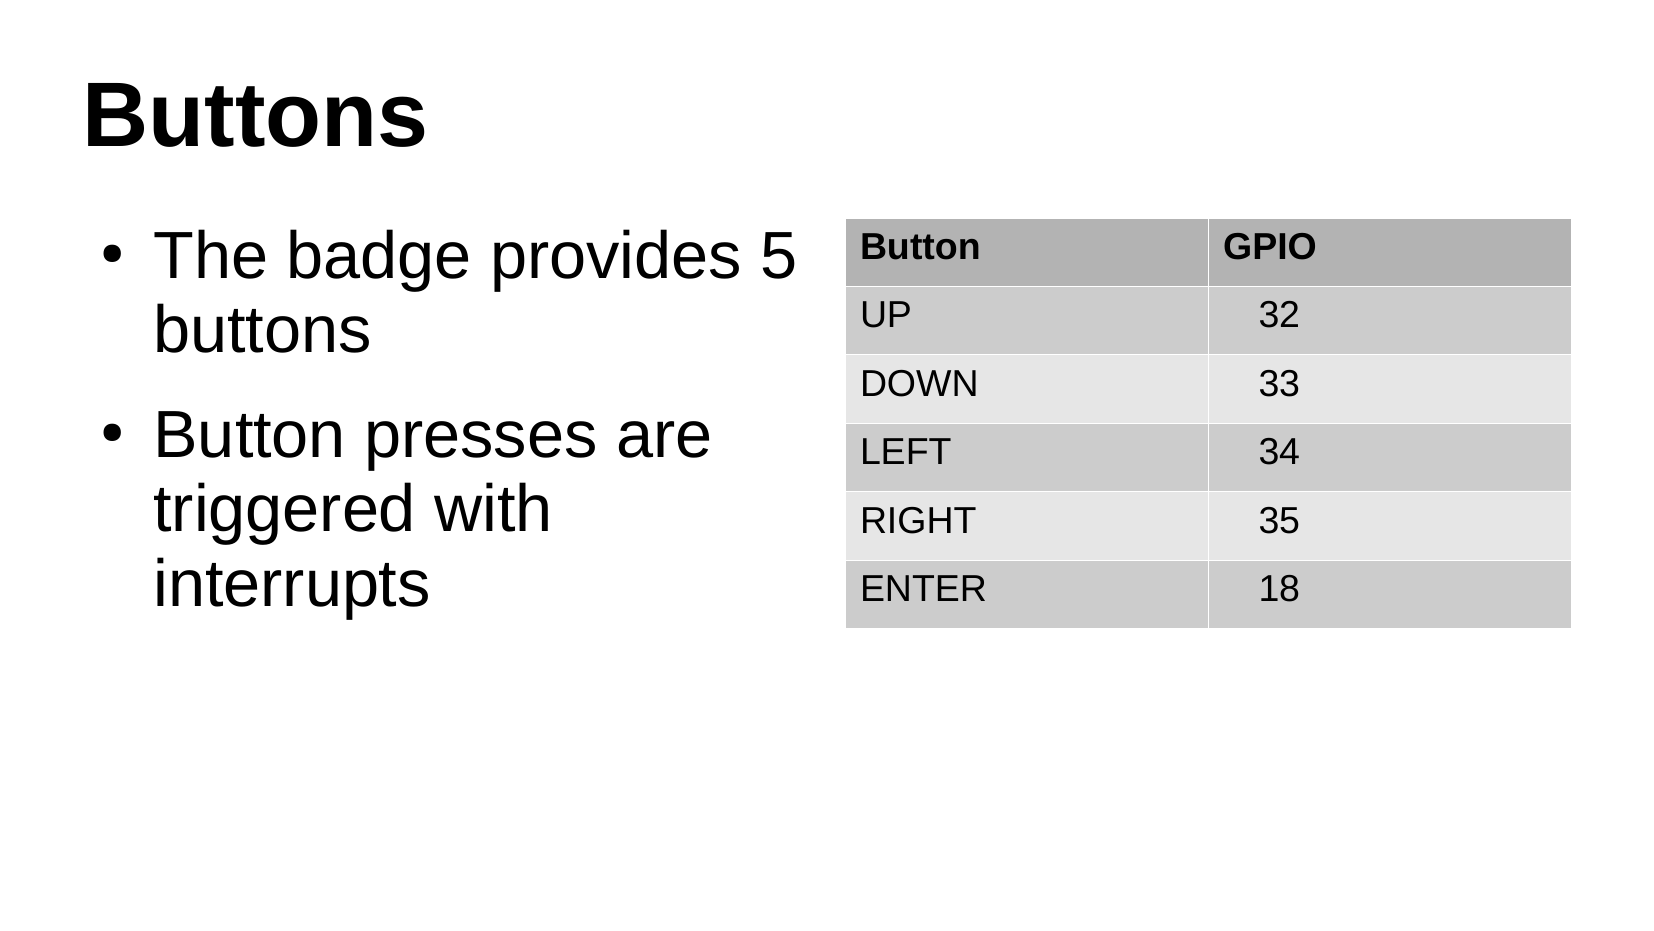

# Buttons
The badge provides 5 buttons
Button presses are triggered with interrupts
| Button | GPIO |
| --- | --- |
| UP | 32 |
| DOWN | 33 |
| LEFT | 34 |
| RIGHT | 35 |
| ENTER | 18 |